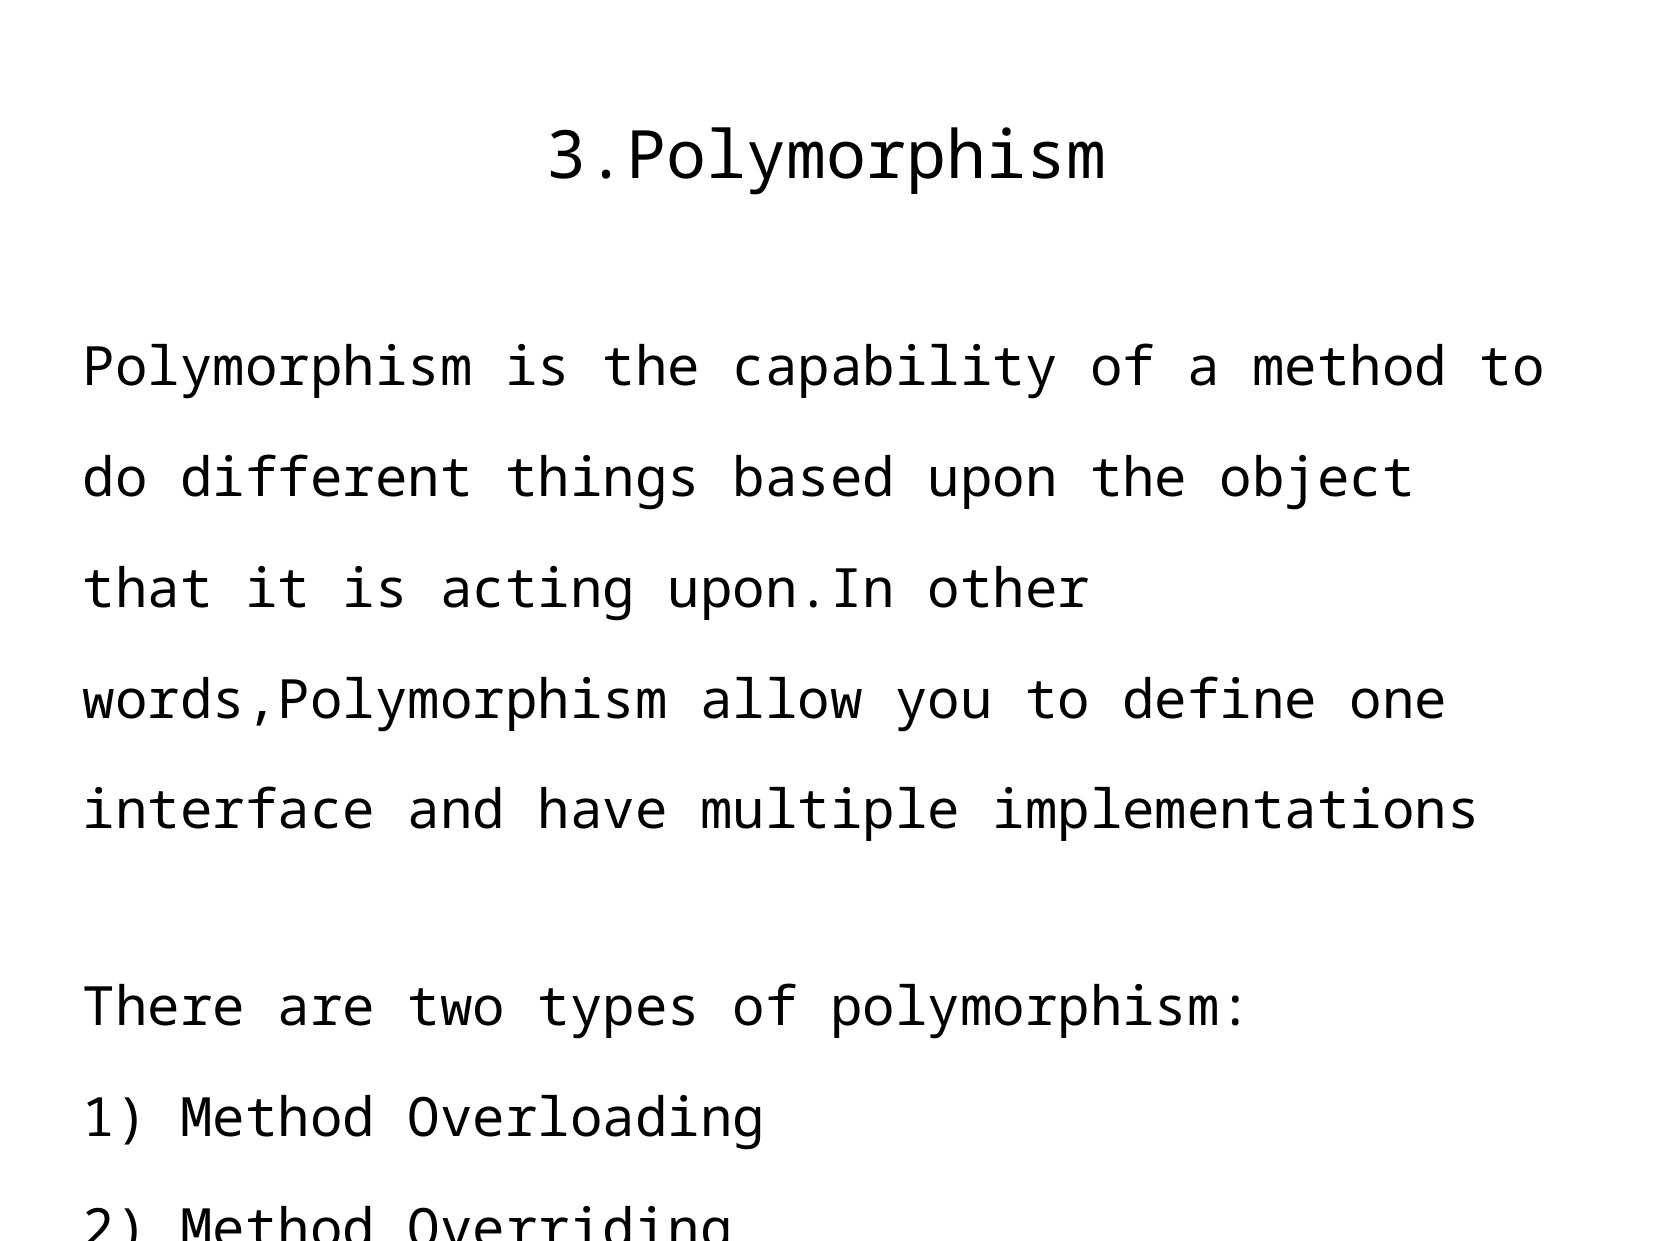

# 3.Polymorphism
Polymorphism is the capability of a method to do different things based upon the object that it is acting upon.In other words,Polymorphism allow you to define one interface and have multiple implementations
There are two types of polymorphism:
1) Method Overloading
2) Method Overriding